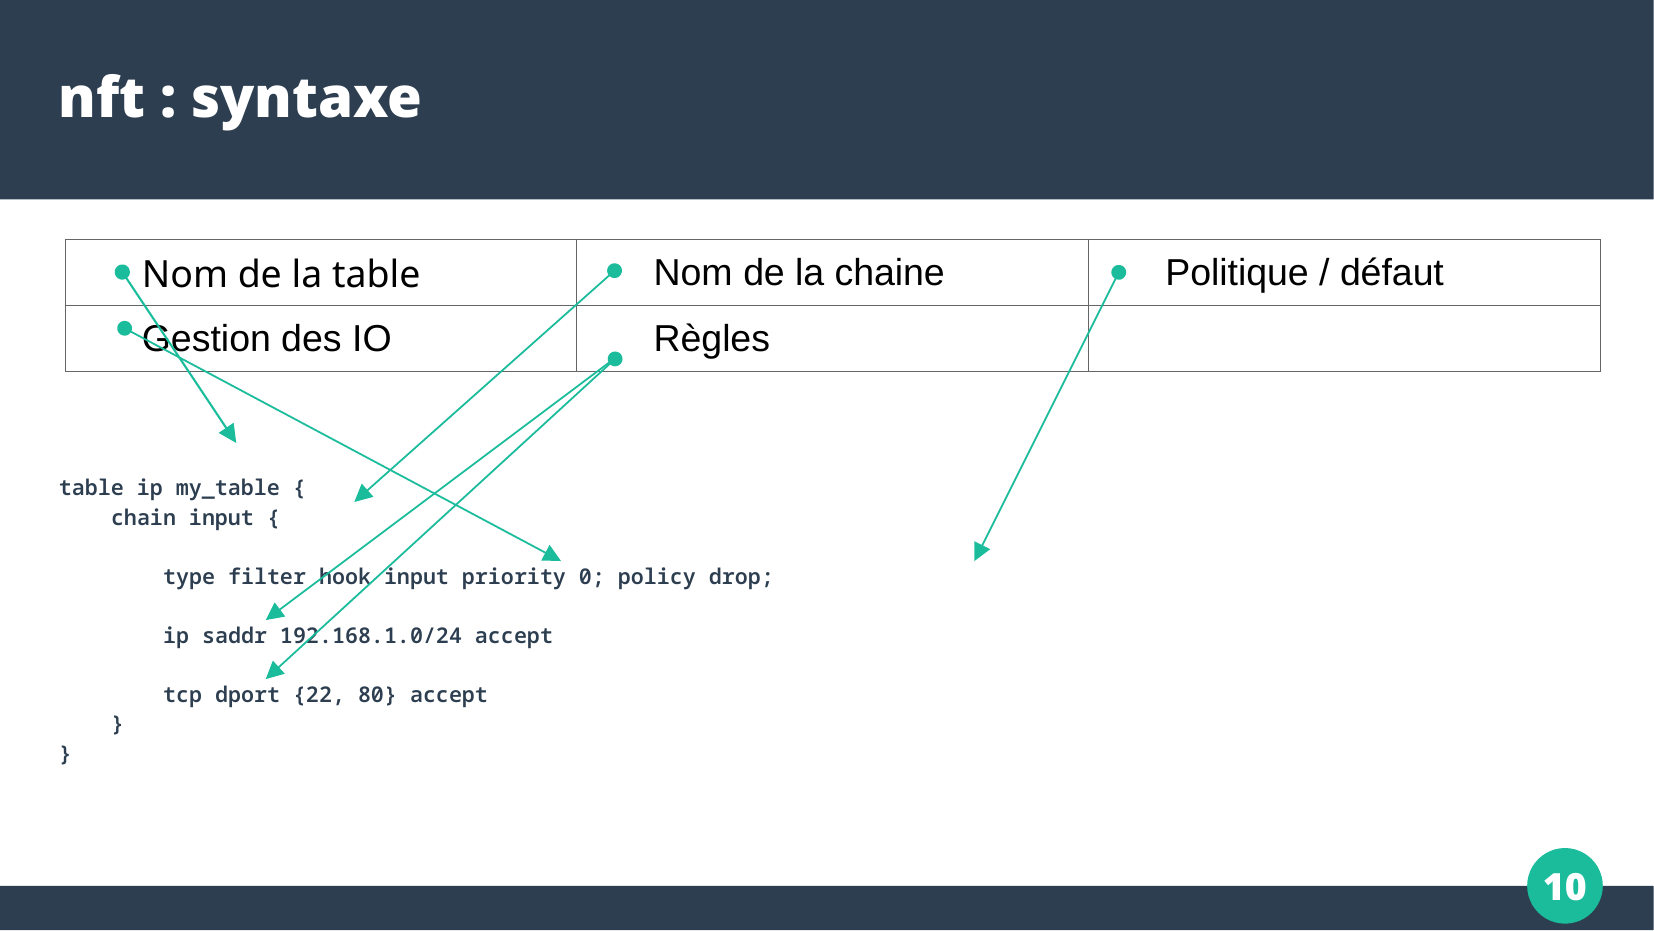

# nft : syntaxe
| Nom de la table | Nom de la chaine | Politique / défaut |
| --- | --- | --- |
| Gestion des IO | Règles | |
table ip my_table {
 chain input {
 type filter hook input priority 0; policy drop;
 ip saddr 192.168.1.0/24 accept
 tcp dport {22, 80} accept
 }
}